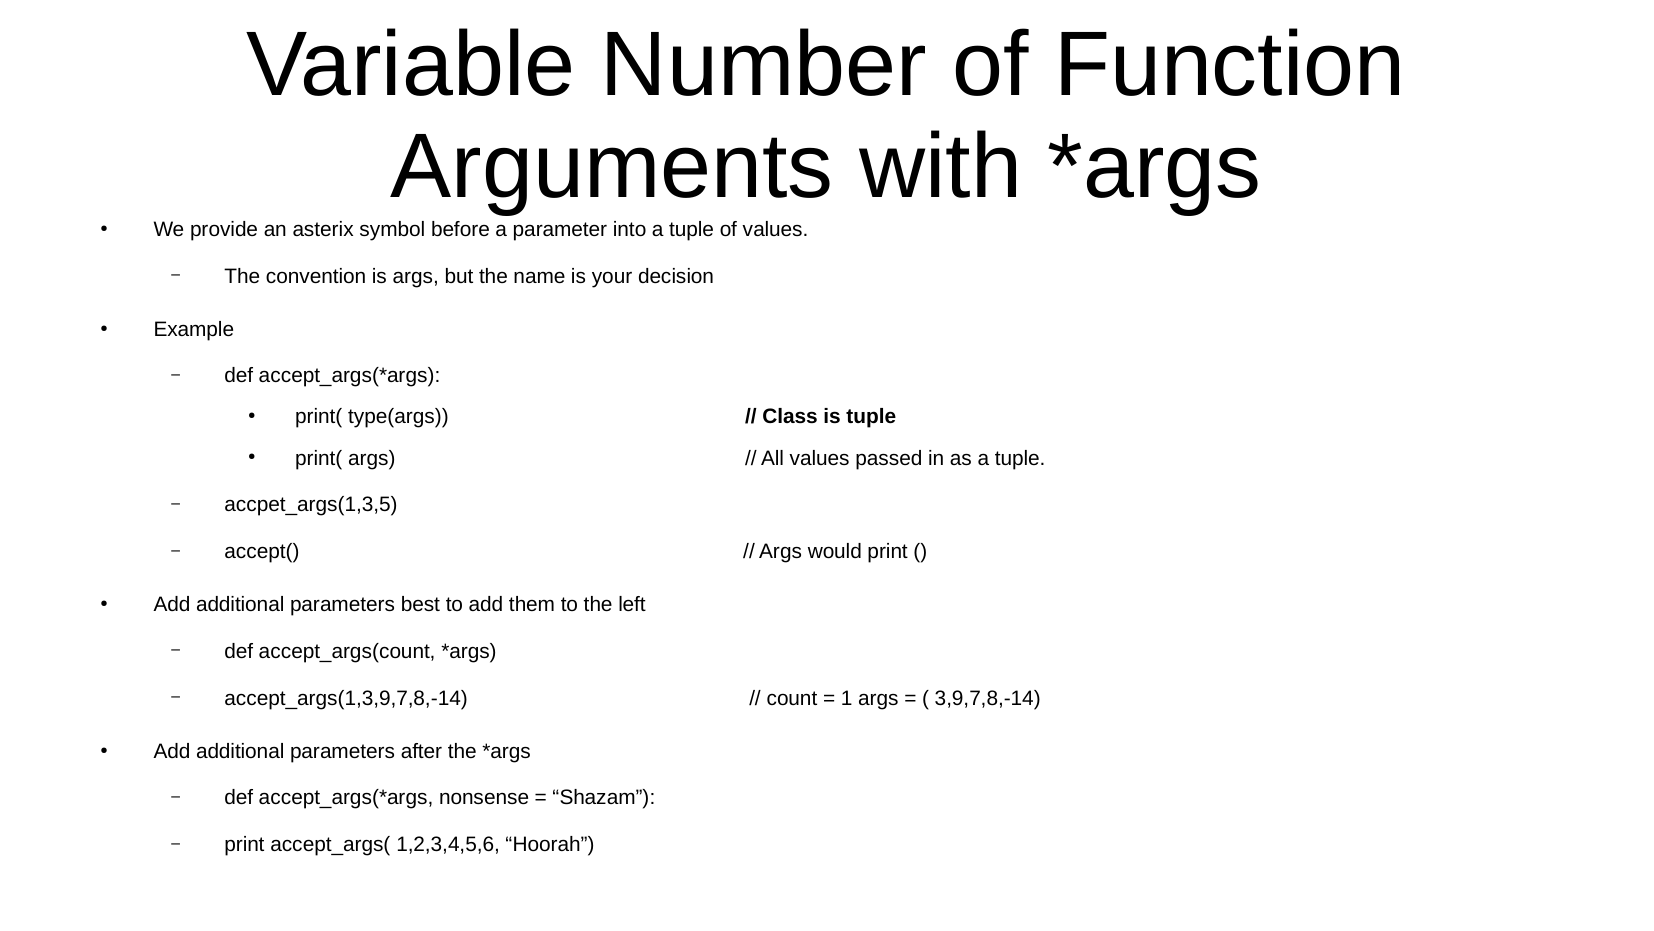

# Variable Number of Function Arguments with *args
We provide an asterix symbol before a parameter into a tuple of values.
The convention is args, but the name is your decision
Example
def accept_args(*args):
print( type(args))				// Class is tuple
print( args)					// All values passed in as a tuple.
accpet_args(1,3,5)
accept()					 // Args would print ()
Add additional parameters best to add them to the left
def accept_args(count, *args)
accept_args(1,3,9,7,8,-14)				// count = 1 args = ( 3,9,7,8,-14)
Add additional parameters after the *args
def accept_args(*args, nonsense = “Shazam”):
print accept_args( 1,2,3,4,5,6, “Hoorah”)